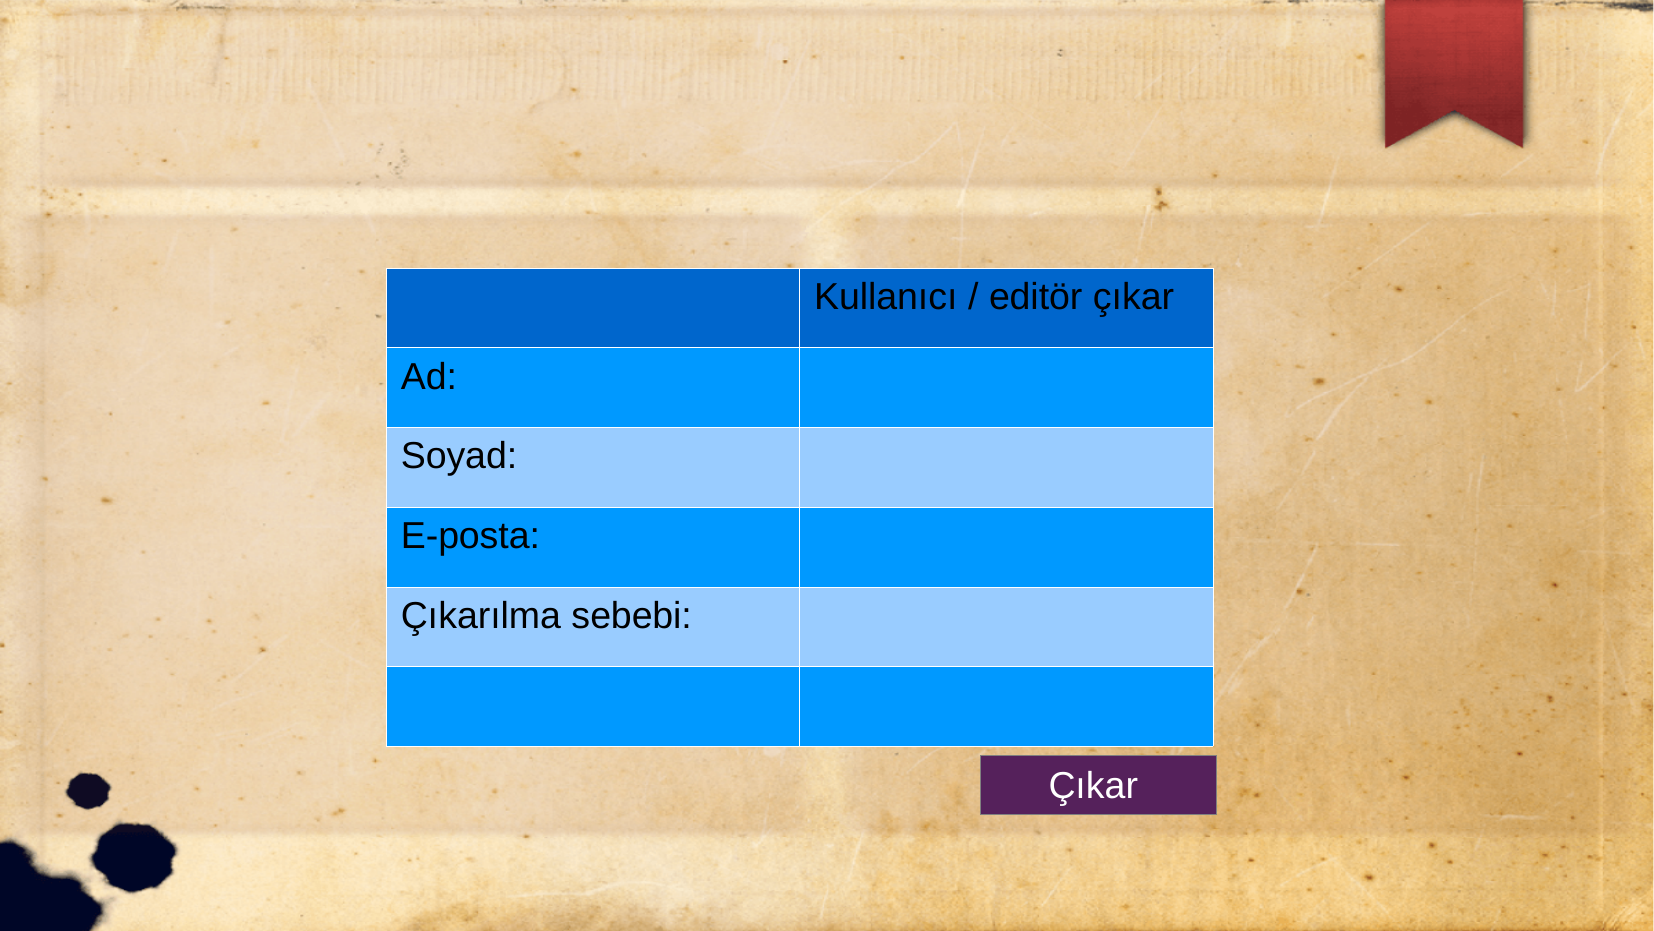

| | Kullanıcı / editör çıkar |
| --- | --- |
| Ad: | |
| Soyad: | |
| E-posta: | |
| Çıkarılma sebebi: | |
| | |
Çıkar